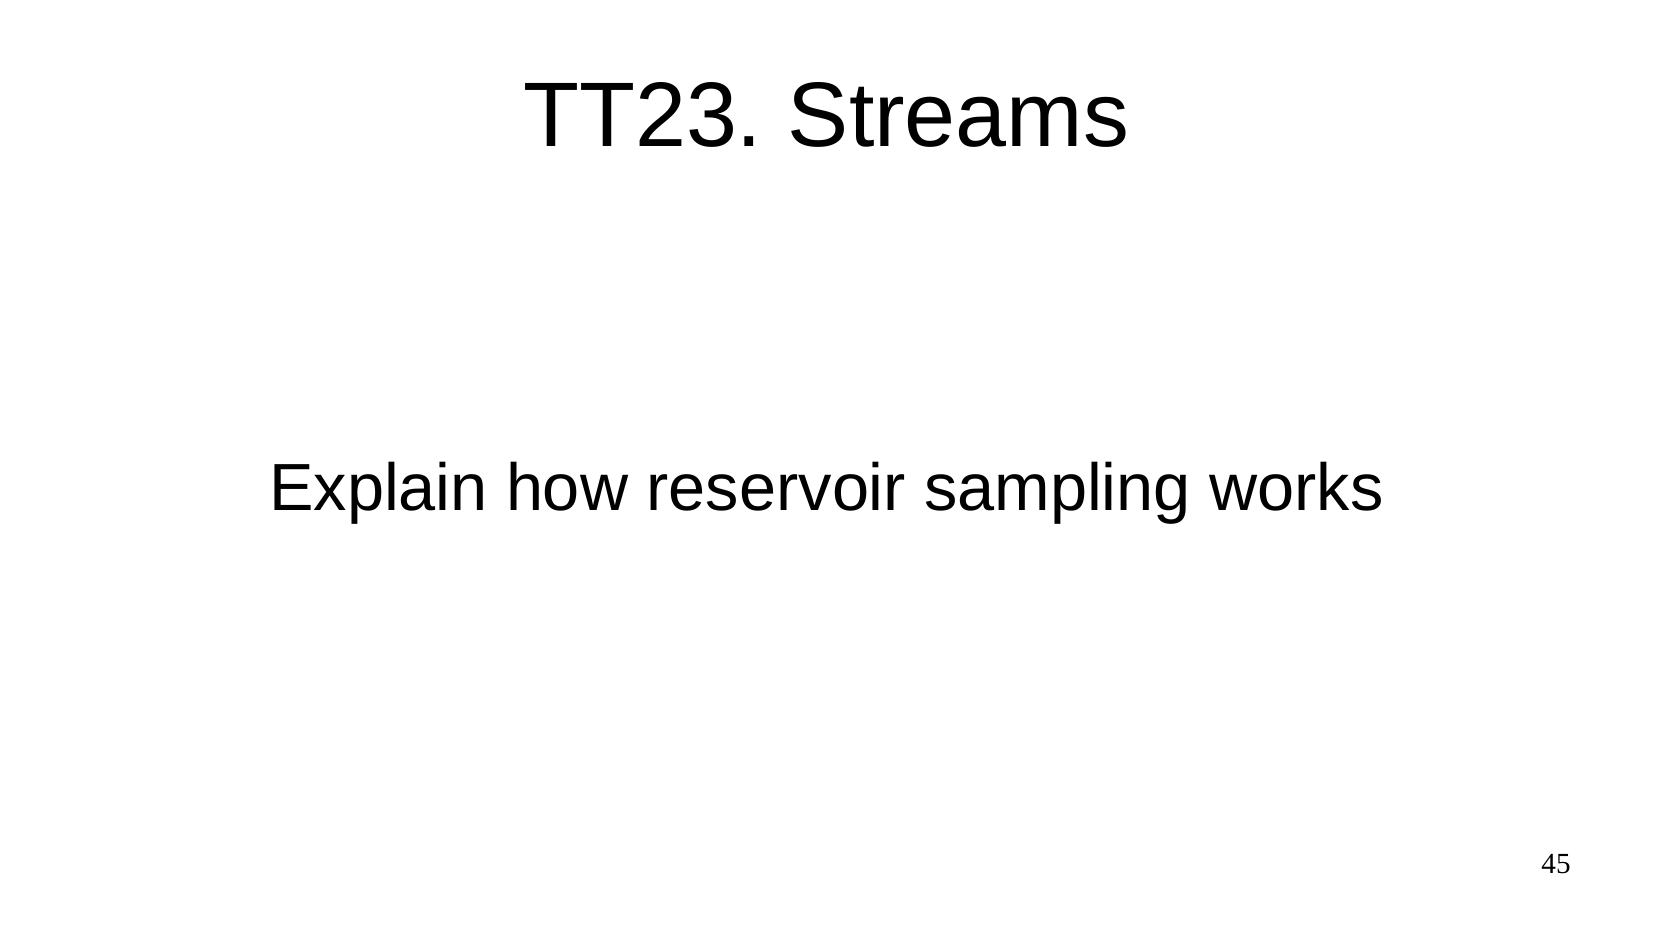

# TT23. Streams
Explain how reservoir sampling works
45